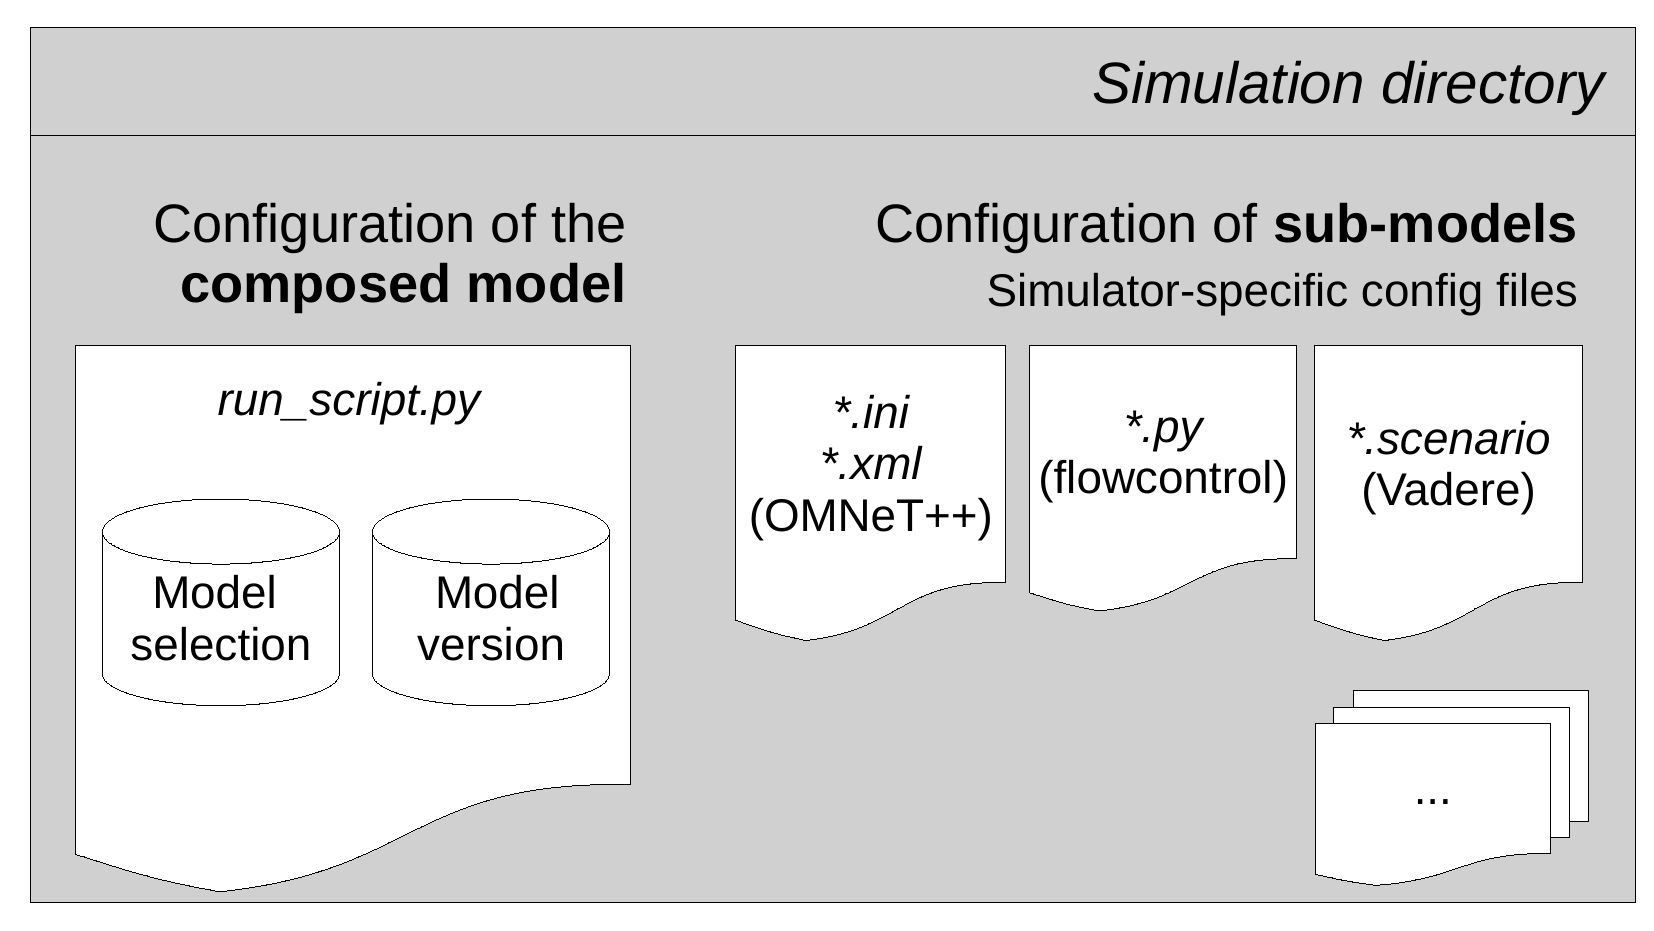

Simulation directory
Configuration of the composed model
Configuration of sub-models
Simulator-specific config files
*.ini
*.xml
(OMNeT++)
*.py
(flowcontrol)
*.scenario
(Vadere)
run_script.py
Model
selection
 Model
version
...